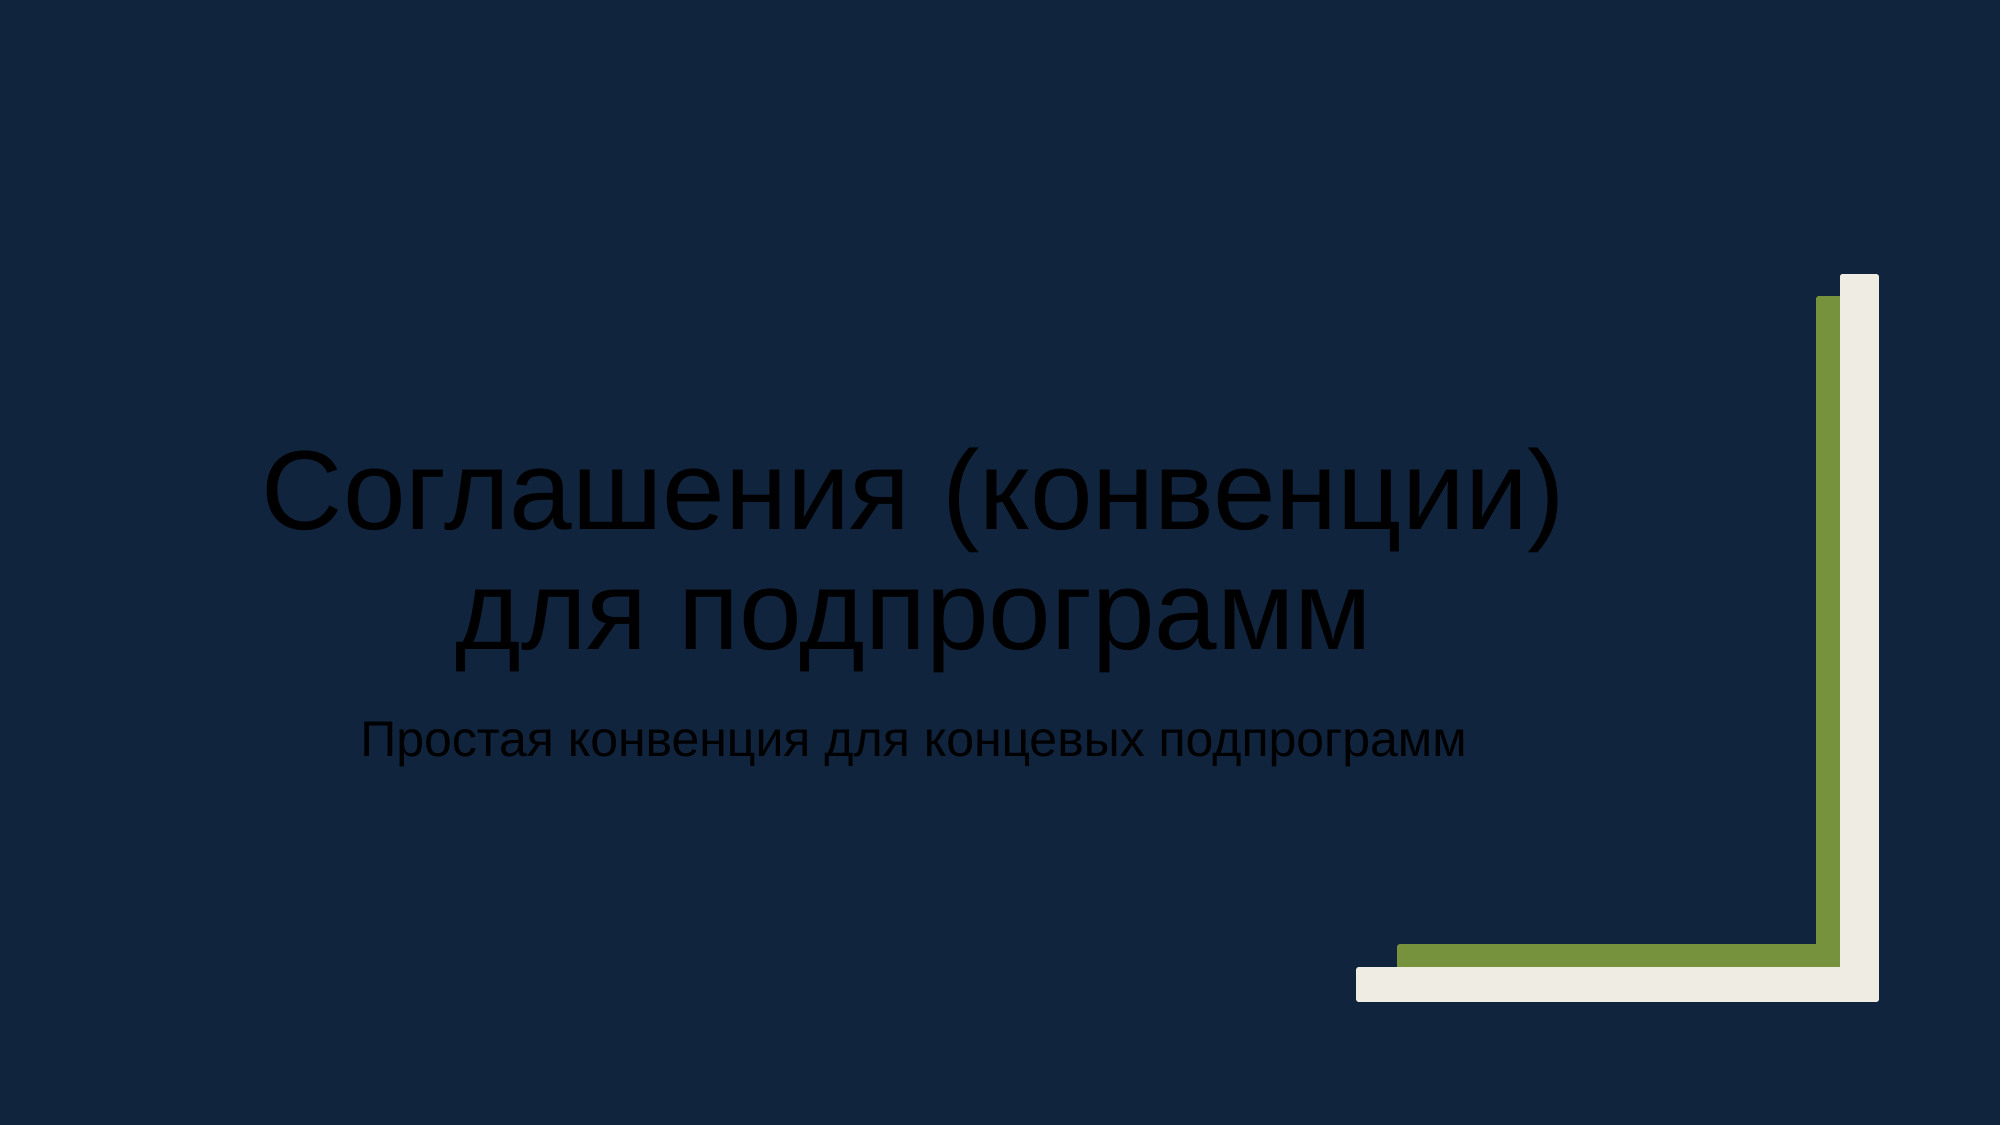

# Соглашения (конвенции) для подпрограмм
Простая конвенция для концевых подпрограмм